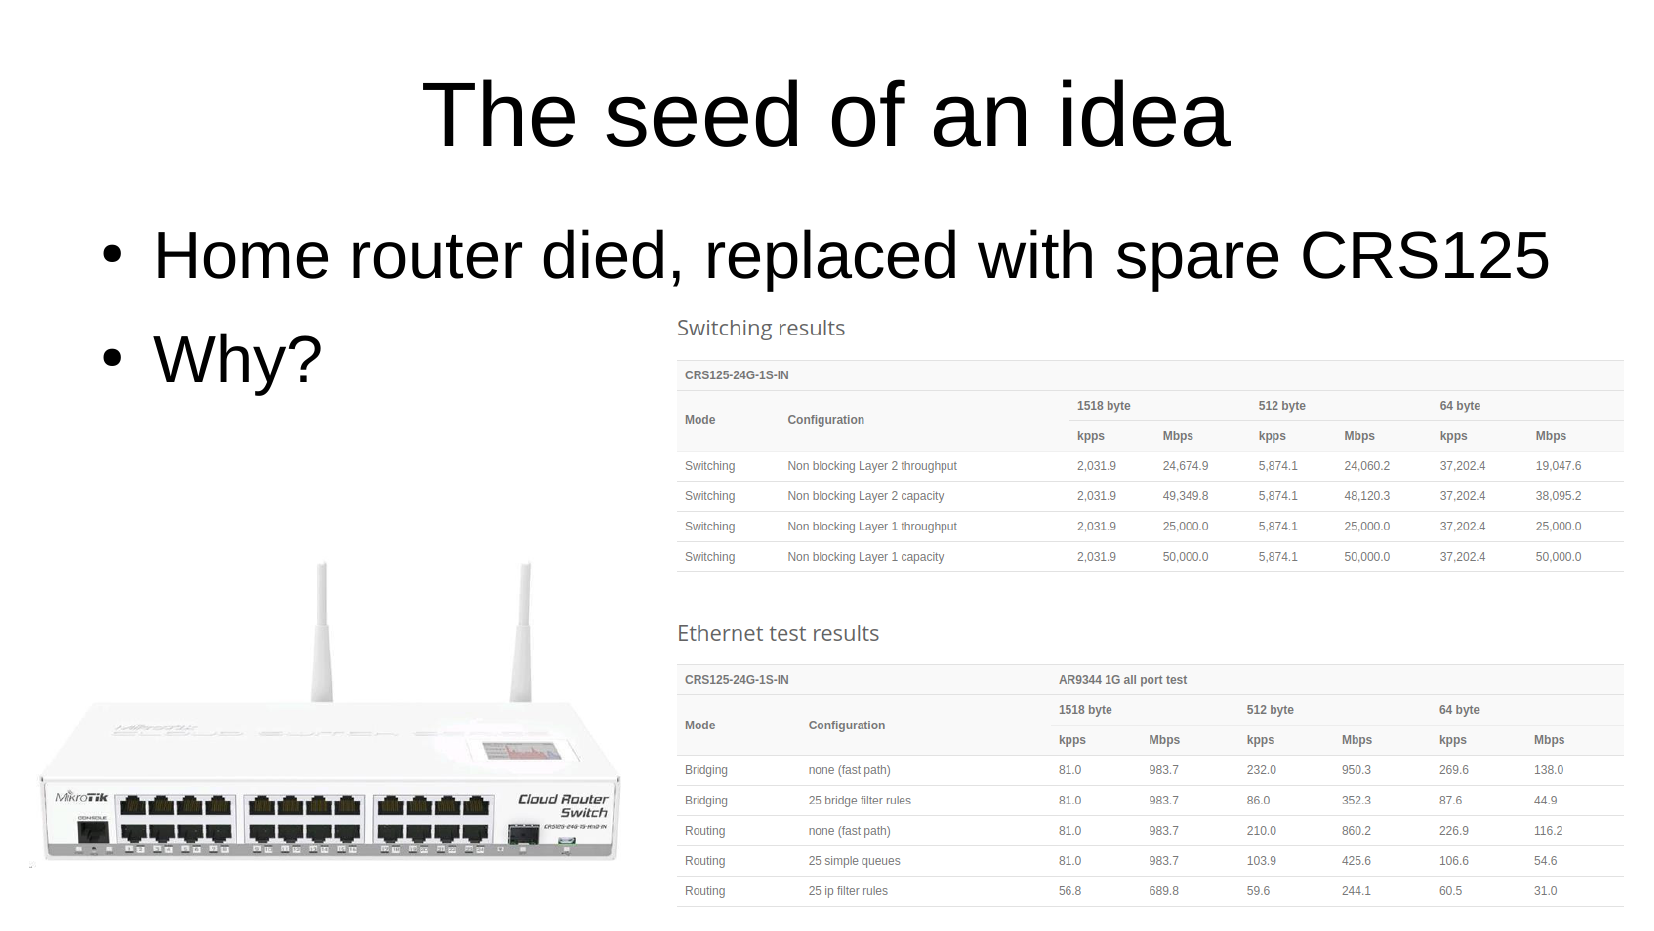

# The seed of an idea
Home router died, replaced with spare CRS125
Why?